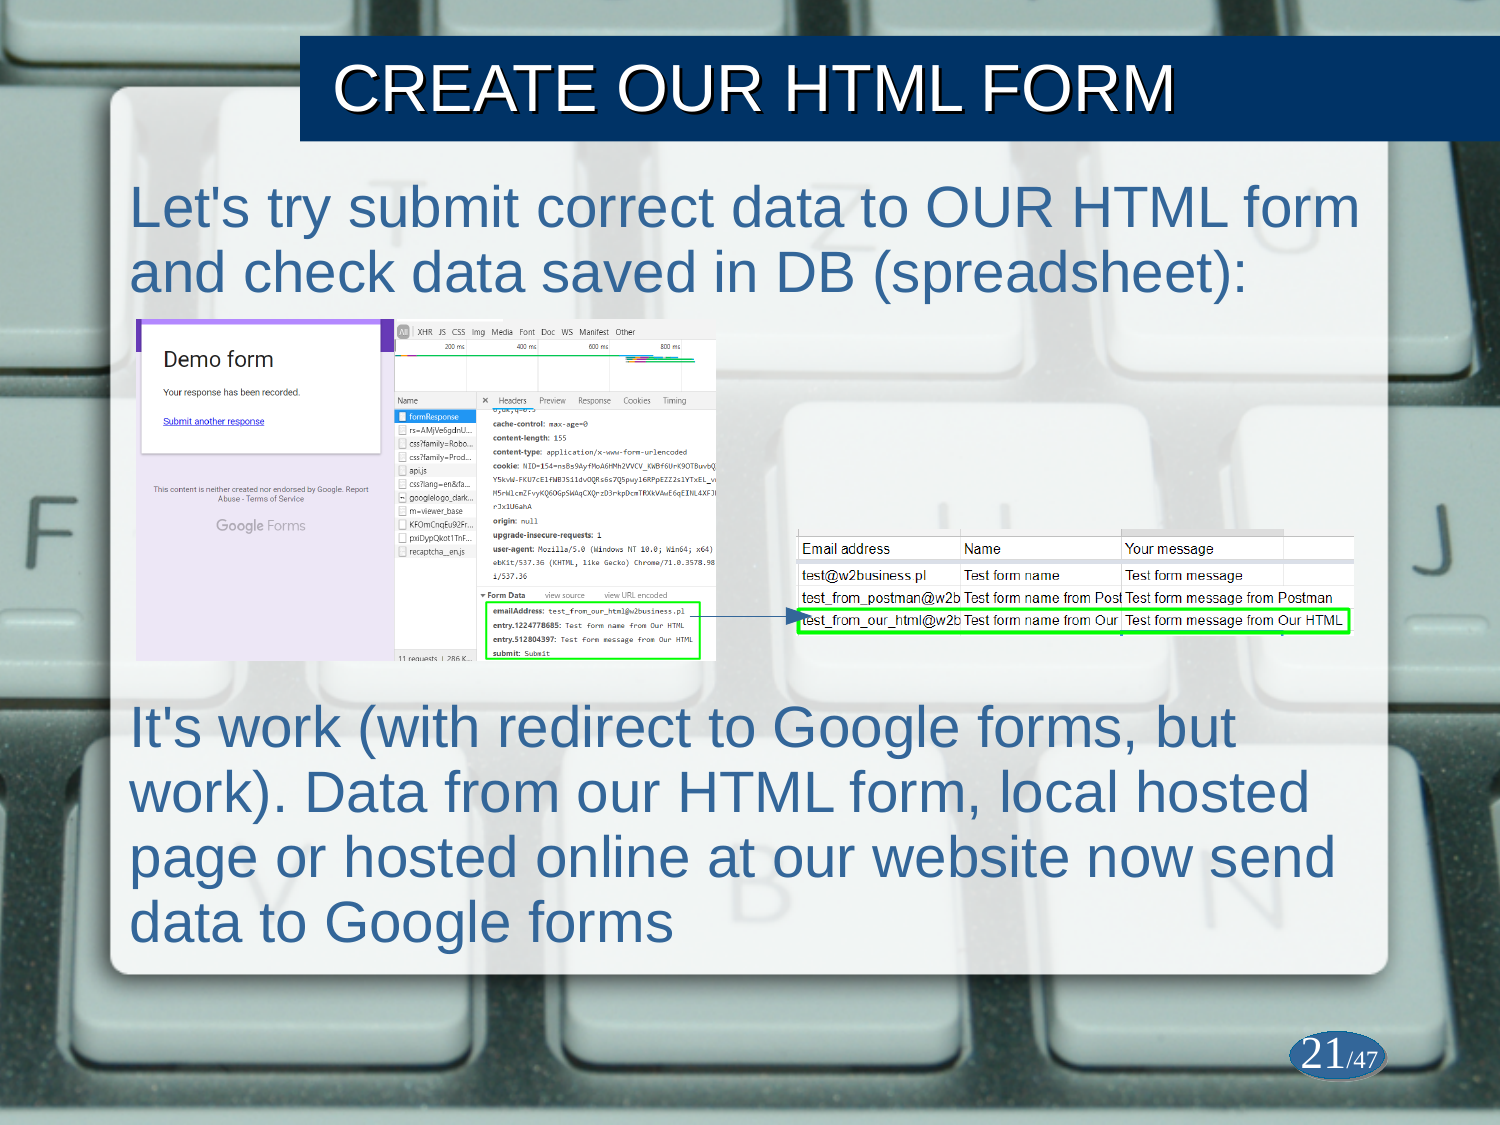

# CREATE OUR HTML FORM
Let's try submit correct data to OUR HTML form and check data saved in DB (spreadsheet):
It's work (with redirect to Google forms, but work). Data from our HTML form, local hosted page or hosted online at our website now send data to Google forms
21